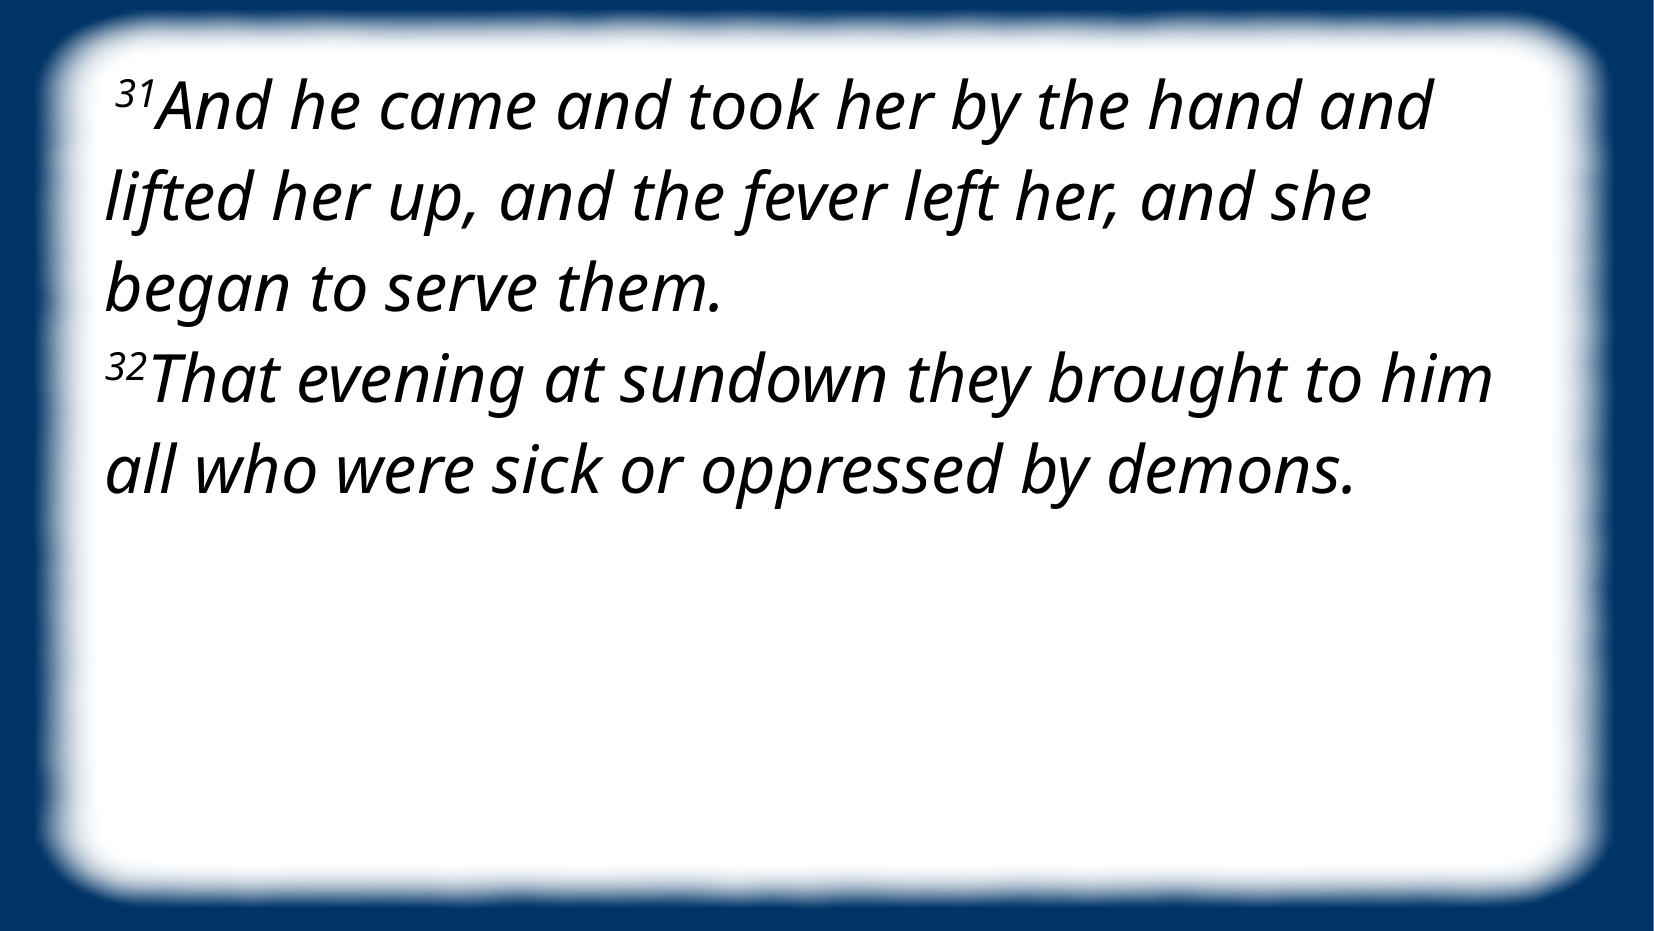

31And he came and took her by the hand and lifted her up, and the fever left her, and she began to serve them.
32That evening at sundown they brought to him all who were sick or oppressed by demons.